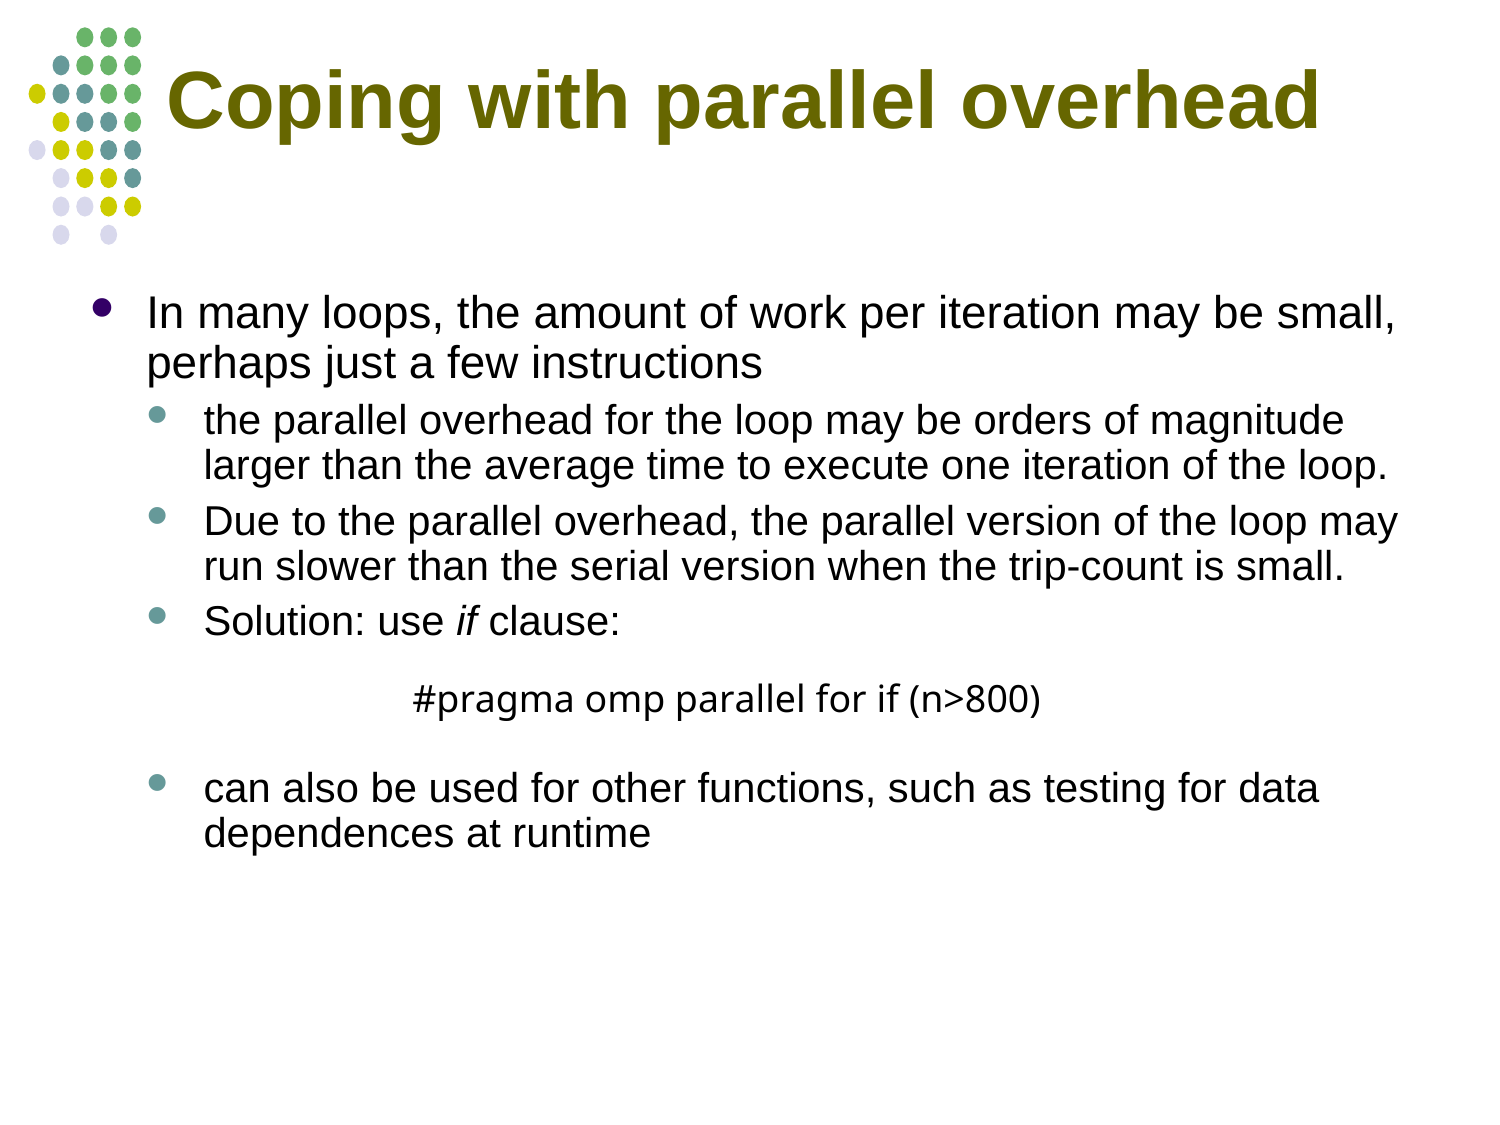

# Coping with parallel overhead
In many loops, the amount of work per iteration may be small, perhaps just a few instructions
the parallel overhead for the loop may be orders of magnitude larger than the average time to execute one iteration of the loop.
Due to the parallel overhead, the parallel version of the loop may run slower than the serial version when the trip-count is small.
Solution: use if clause:
can also be used for other functions, such as testing for data dependences at runtime
#pragma omp parallel for if (n>800)